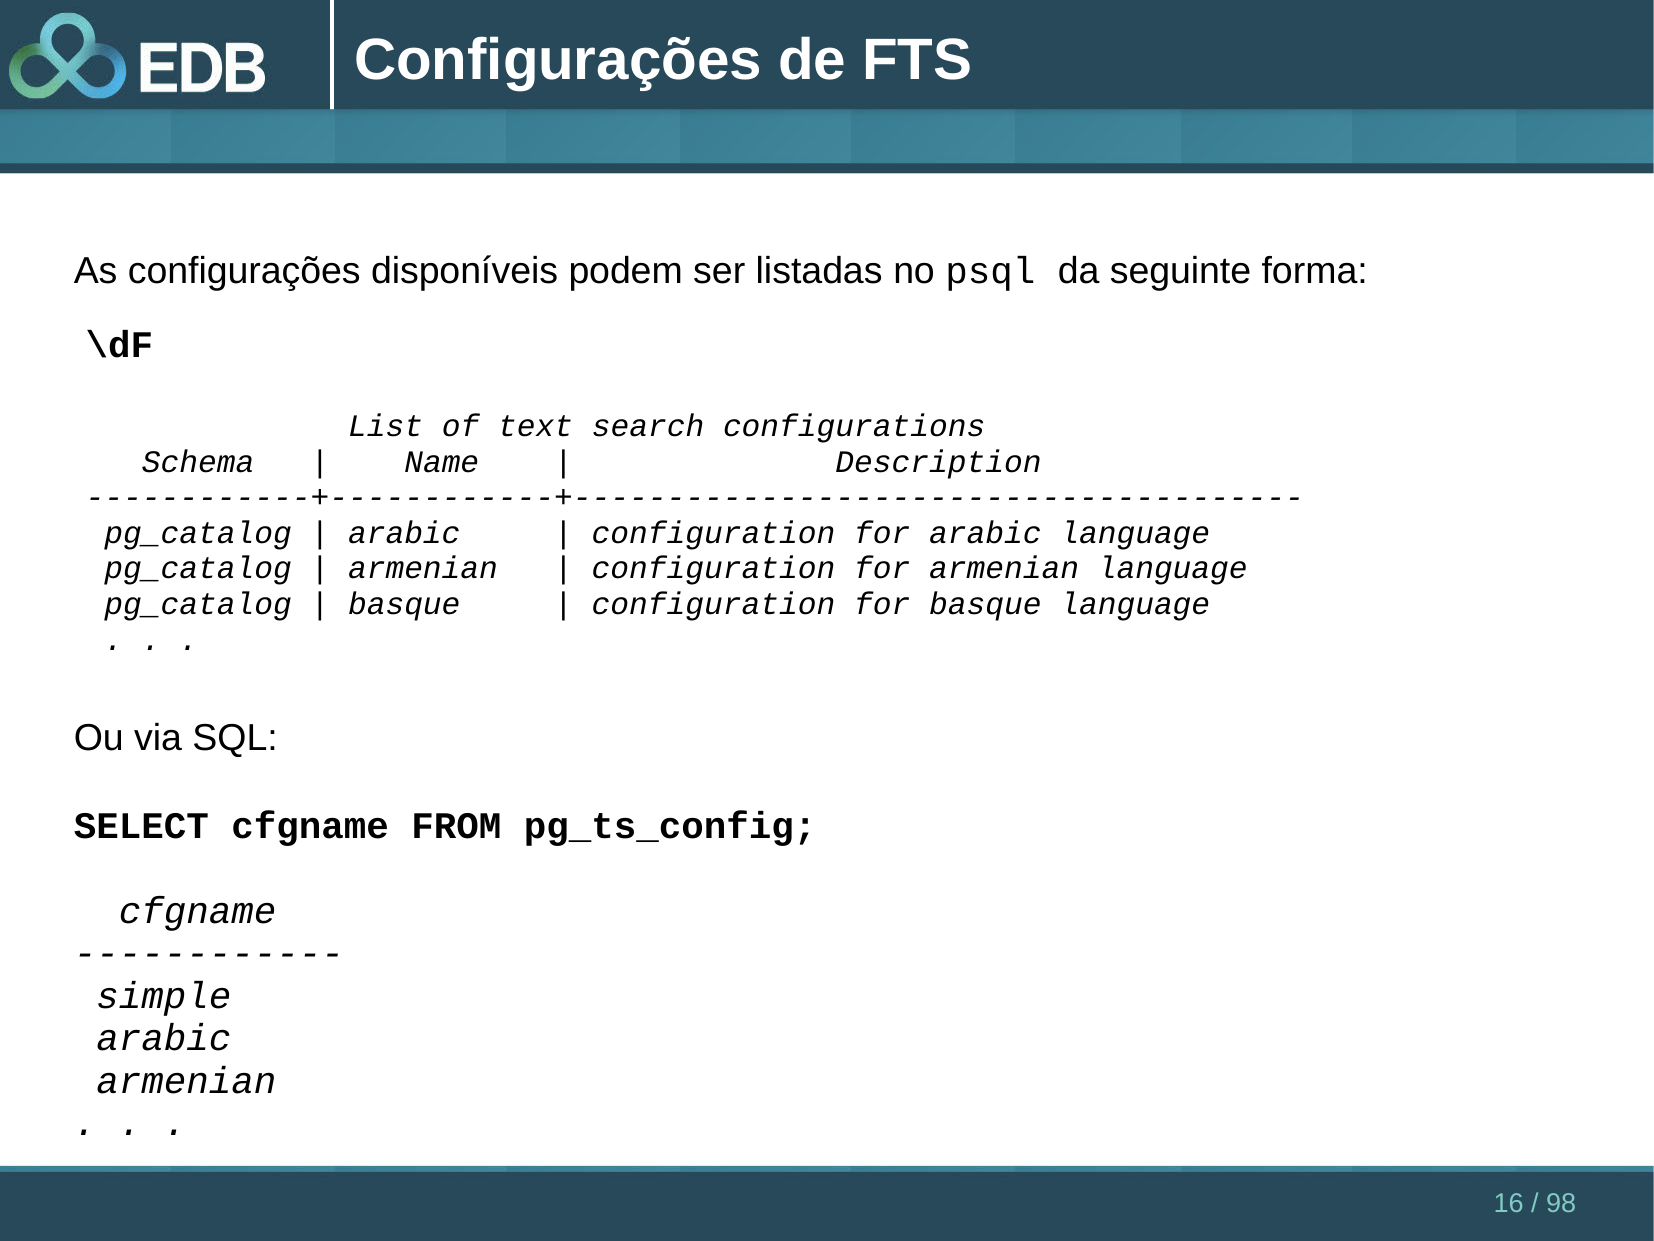

# Configurações de FTS
As configurações disponíveis podem ser listadas no psql da seguinte forma:
\dF
 List of text search configurations
 Schema | Name | Description
------------+------------+---------------------------------------
 pg_catalog | arabic | configuration for arabic language
 pg_catalog | armenian | configuration for armenian language
 pg_catalog | basque | configuration for basque language
 . . .
Ou via SQL:
SELECT cfgname FROM pg_ts_config;
 cfgname
------------
 simple
 arabic
 armenian
. . .